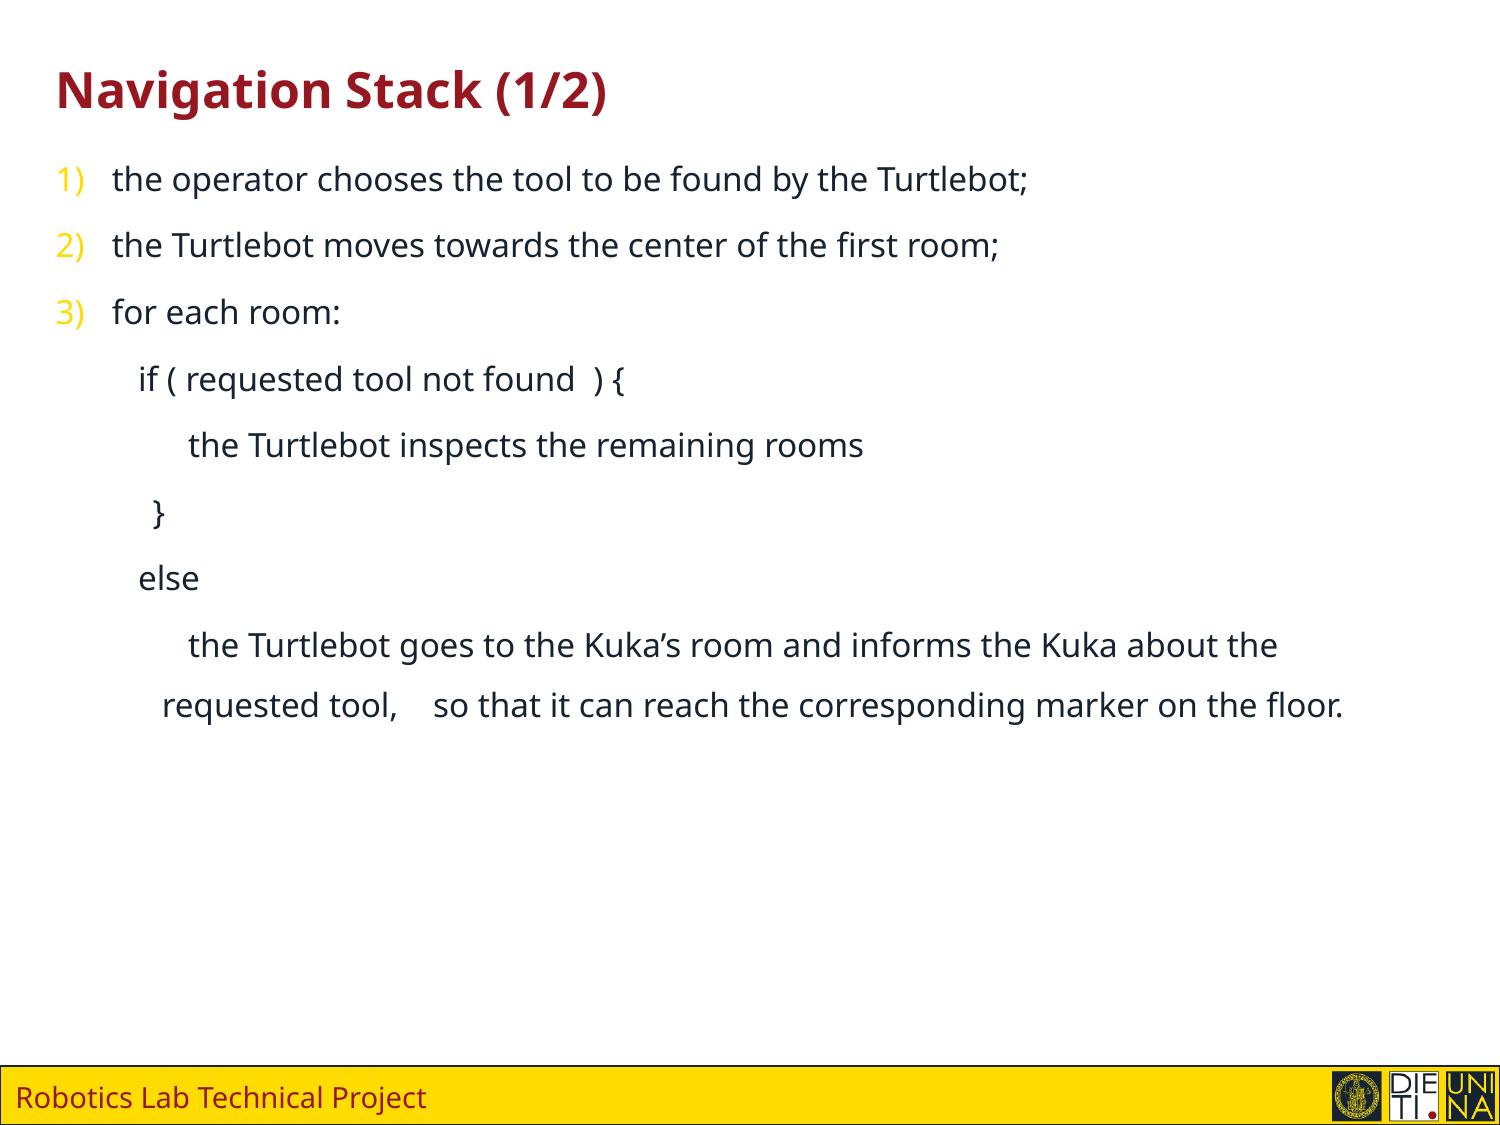

Navigation Stack (1/2)
the operator chooses the tool to be found by the Turtlebot;
the Turtlebot moves towards the center of the first room;
for each room:
 if ( requested tool not found ) {
 the Turtlebot inspects the remaining rooms
 }
 else
 the Turtlebot goes to the Kuka’s room and informs the Kuka about the requested tool, so that it can reach the corresponding marker on the floor.
Robotics Lab Technical Project